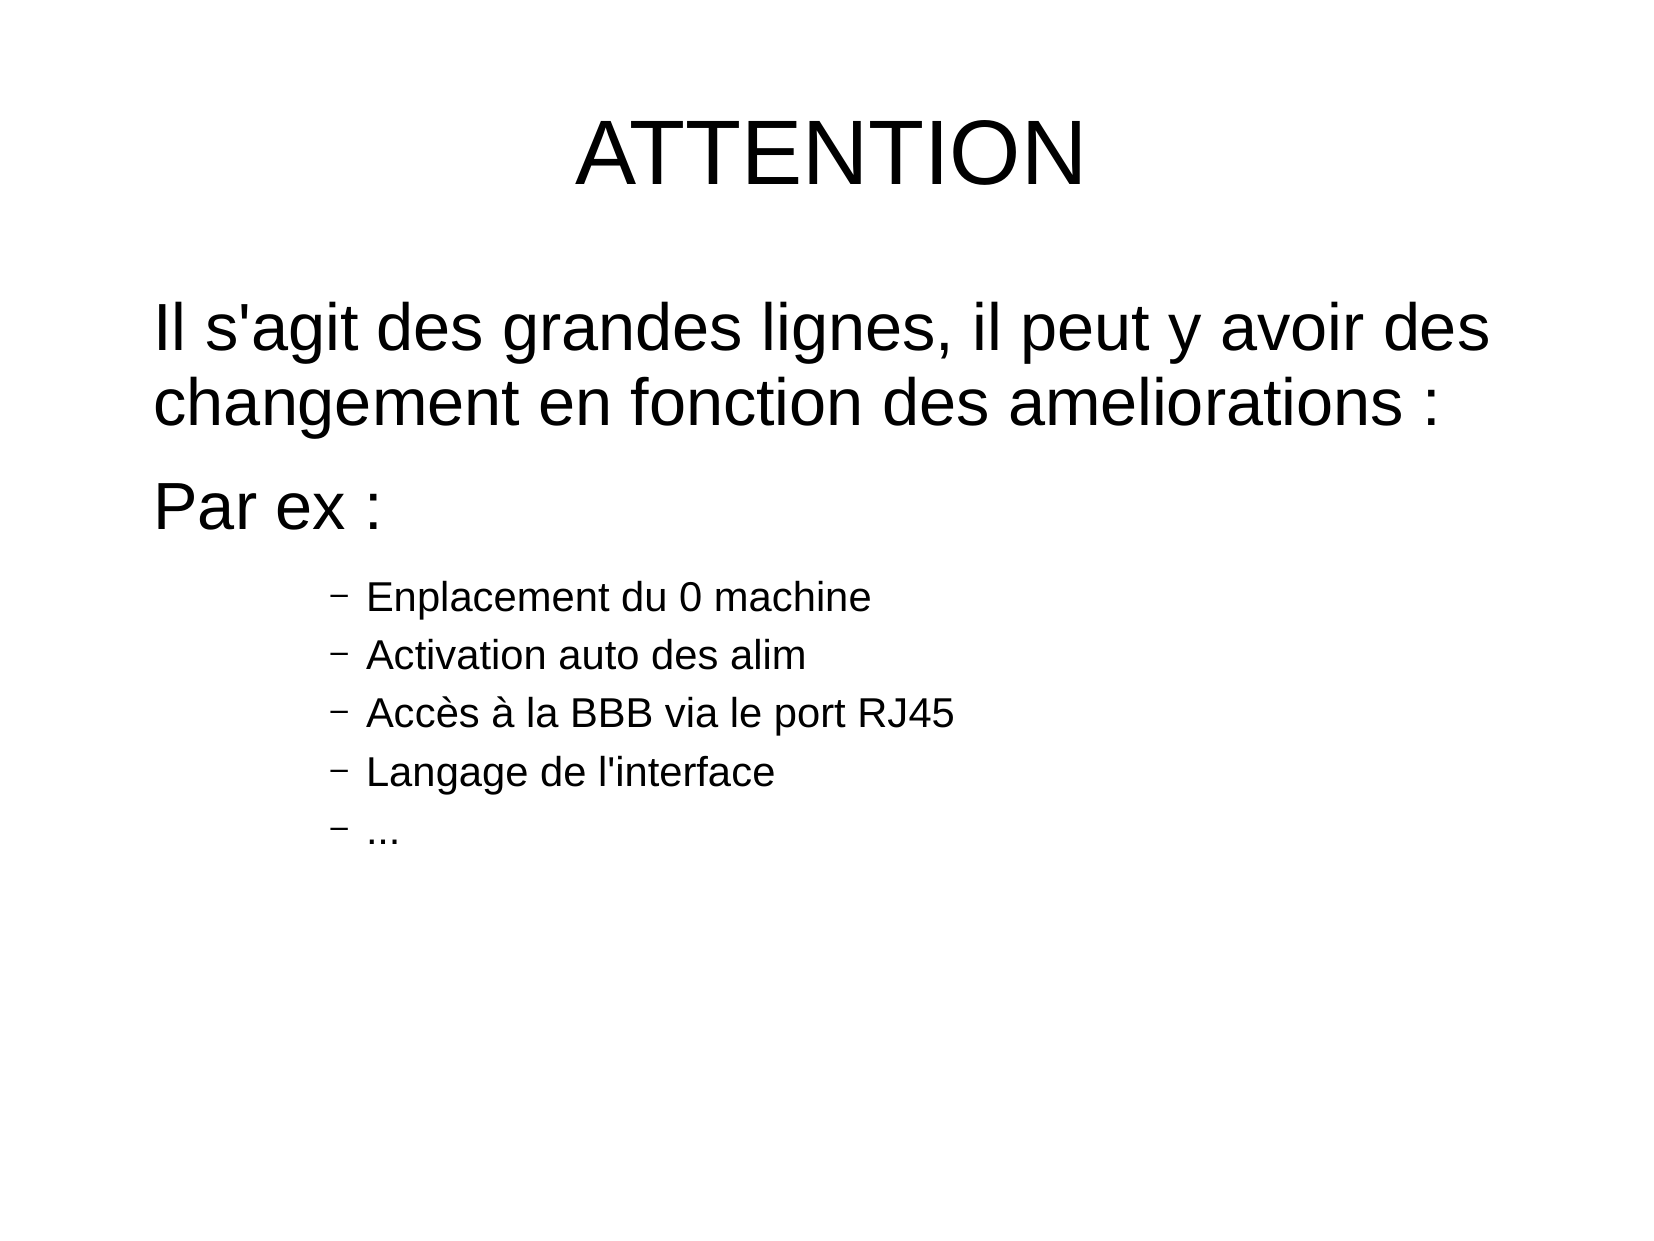

# ATTENTION
Il s'agit des grandes lignes, il peut y avoir des changement en fonction des ameliorations :
Par ex :
Enplacement du 0 machine
Activation auto des alim
Accès à la BBB via le port RJ45
Langage de l'interface
...